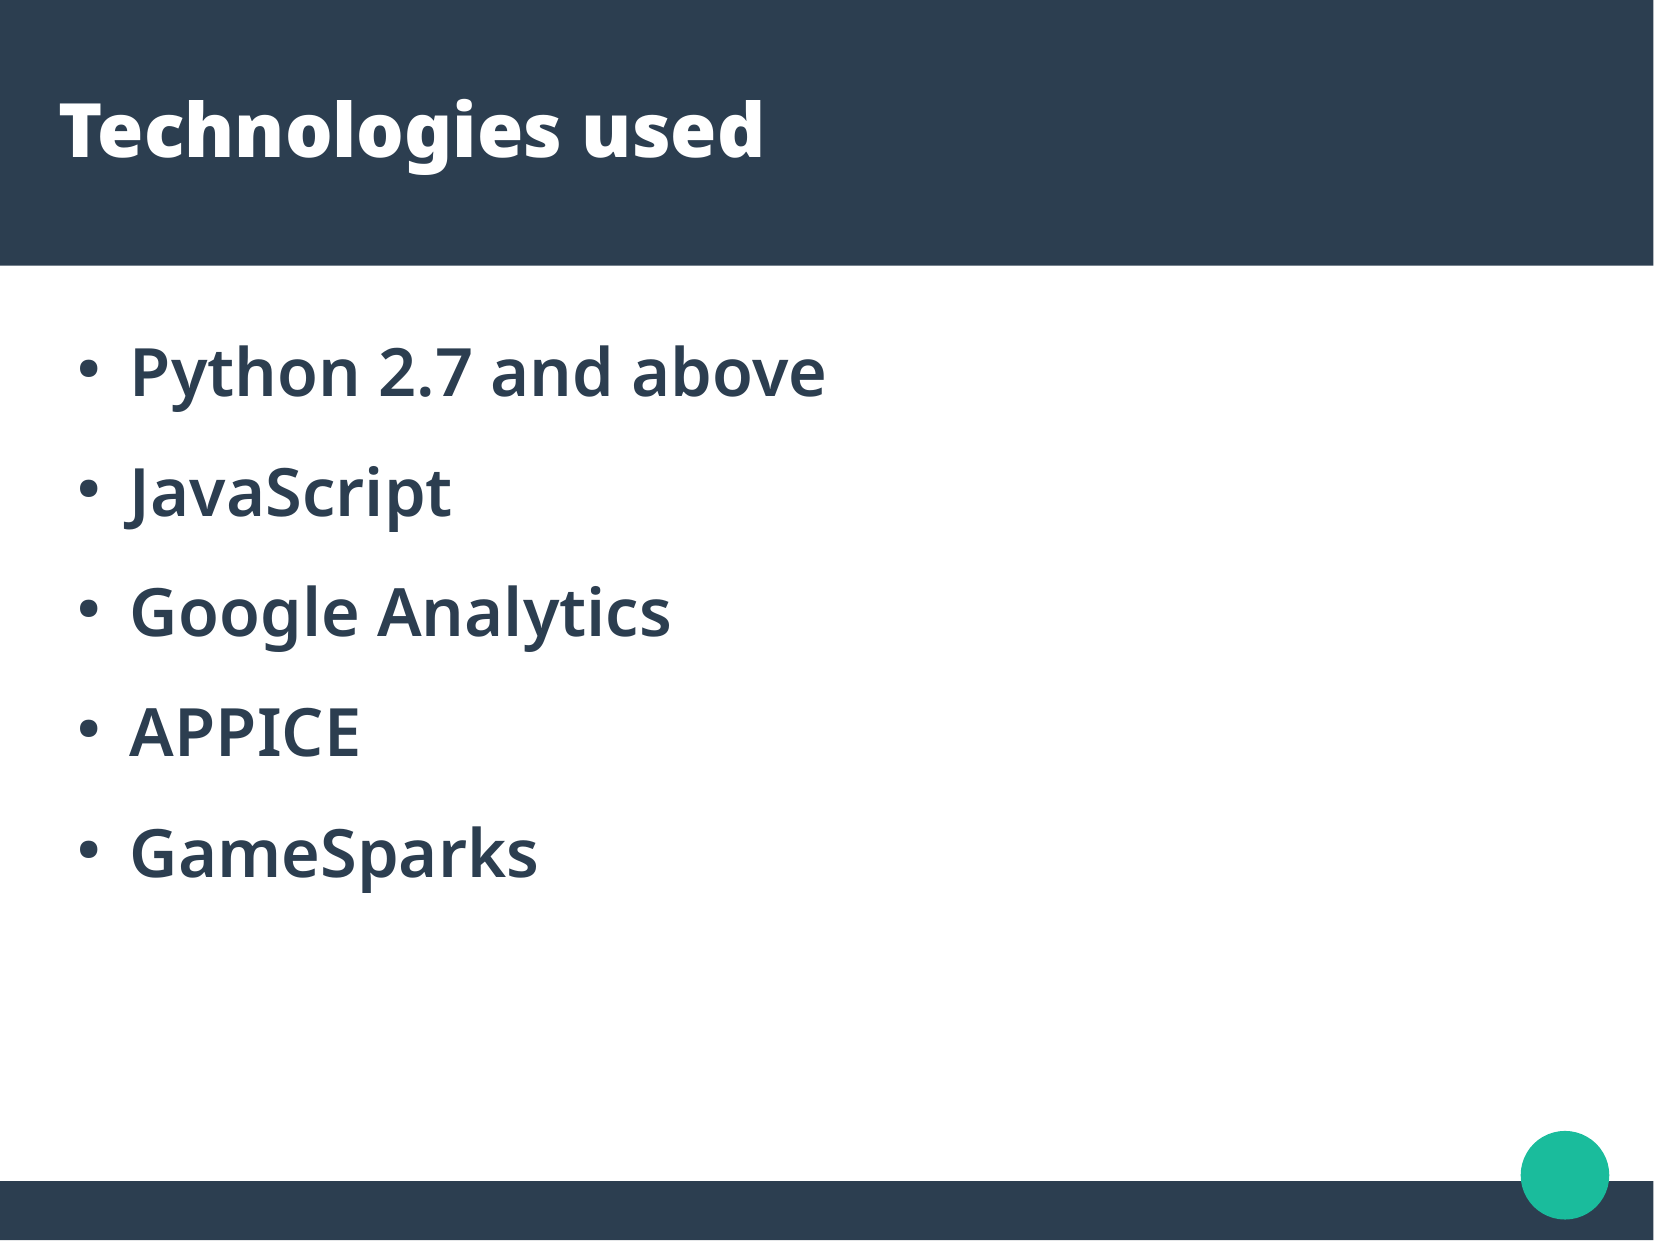

# Technologies used
Python 2.7 and above
JavaScript
Google Analytics
APPICE
GameSparks